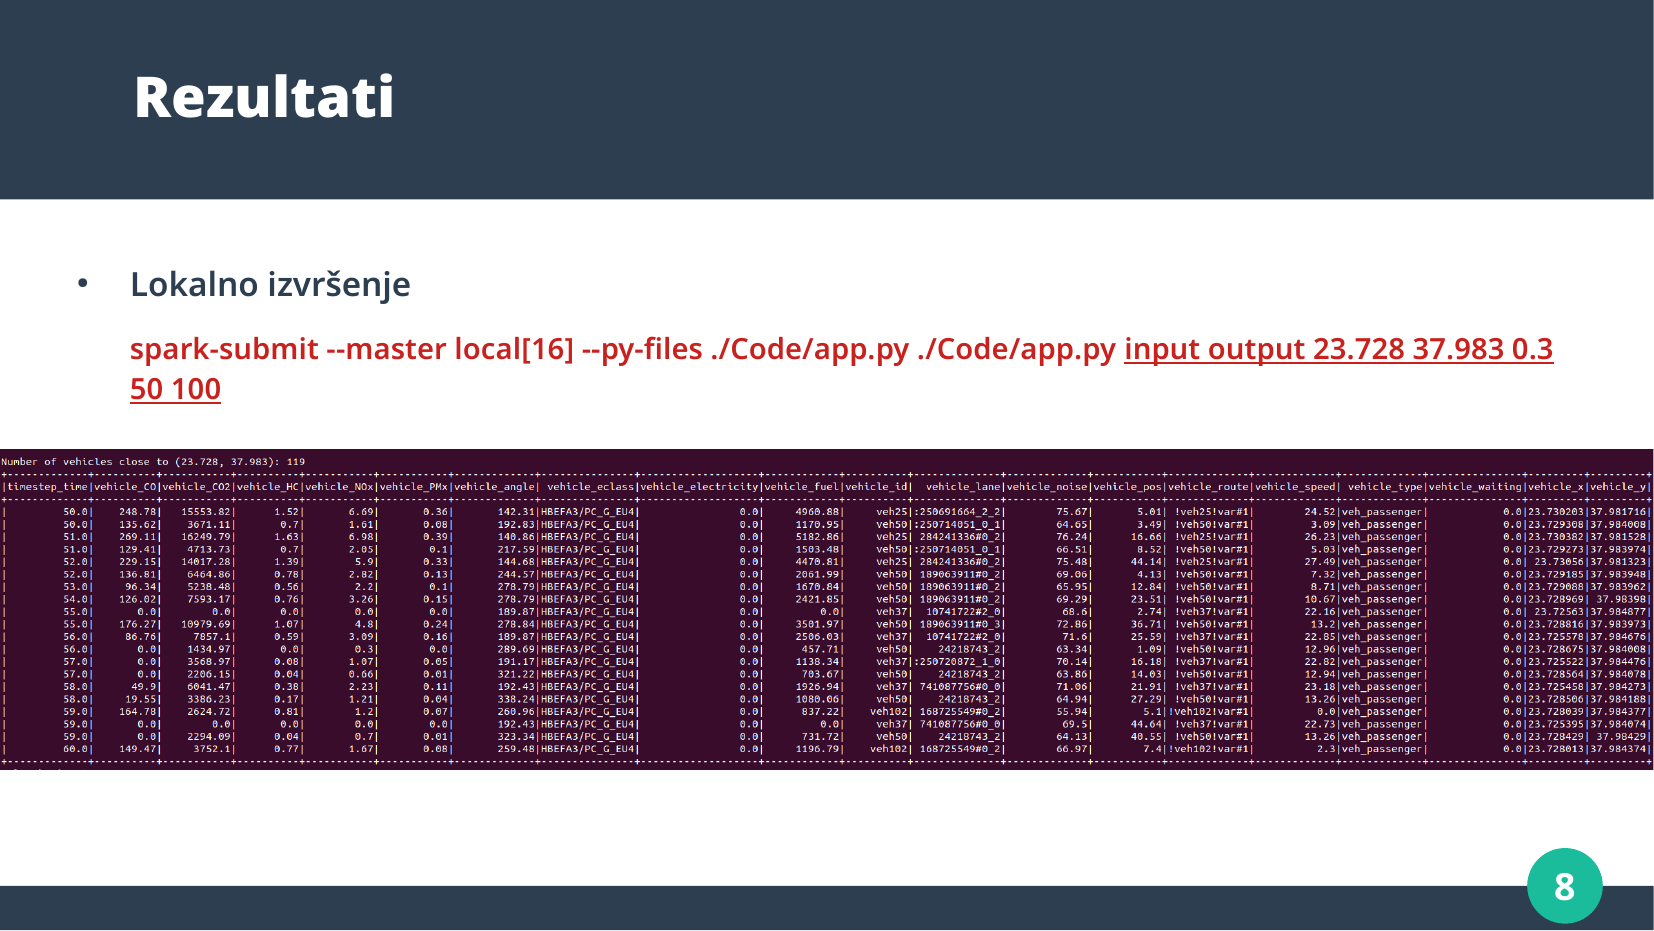

# Rezultati
Lokalno izvršenje
spark-submit --master local[16] --py-files ./Code/app.py ./Code/app.py input output 23.728 37.983 0.3 50 100